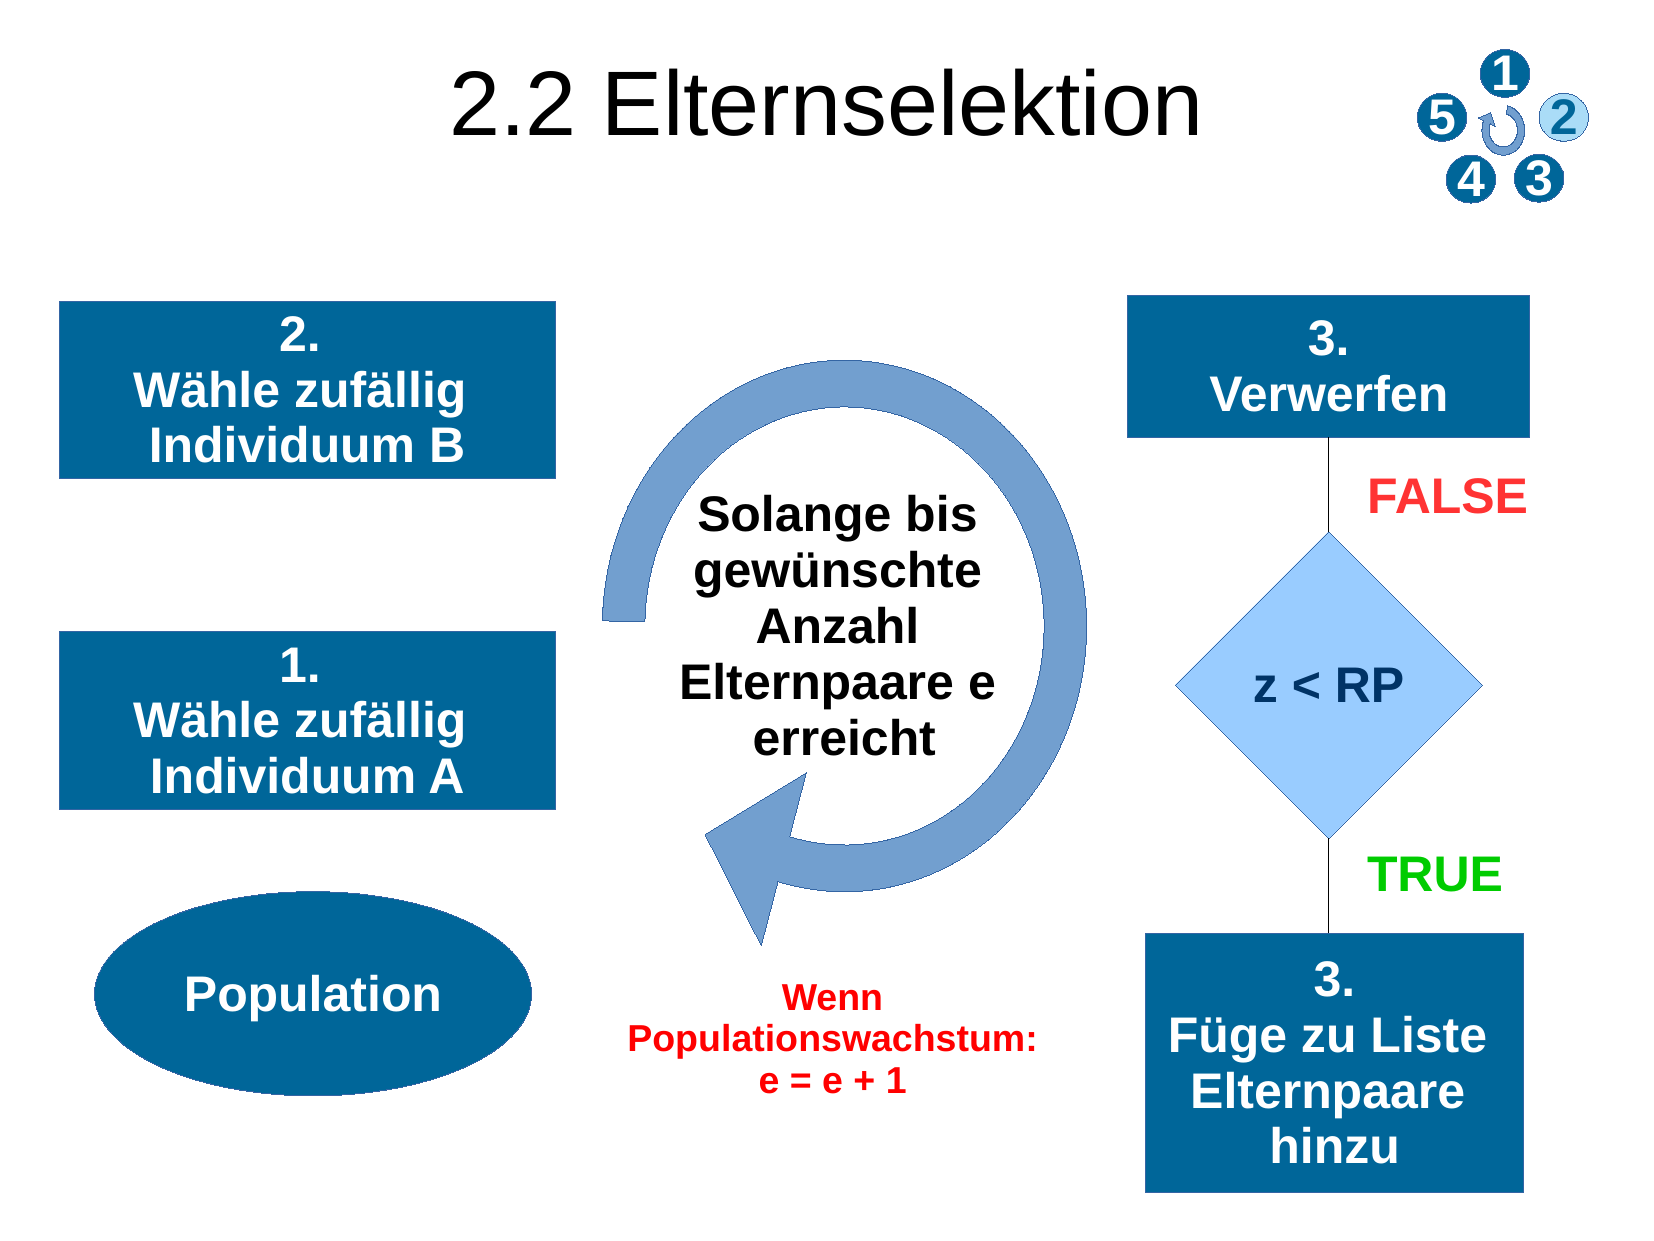

# 2.2 Elternselektion
1
5
2
3
4
3.
Verwerfen
2.
Wähle zufällig
Individuum B
Solange bis
gewünschte
Anzahl
Elternpaare e
erreicht
FALSE
z < RP
1.
Wähle zufällig
Individuum A
TRUE
Population
3.
Füge zu Liste
Elternpaare
hinzu
Wenn Populationswachstum:
e = e + 1